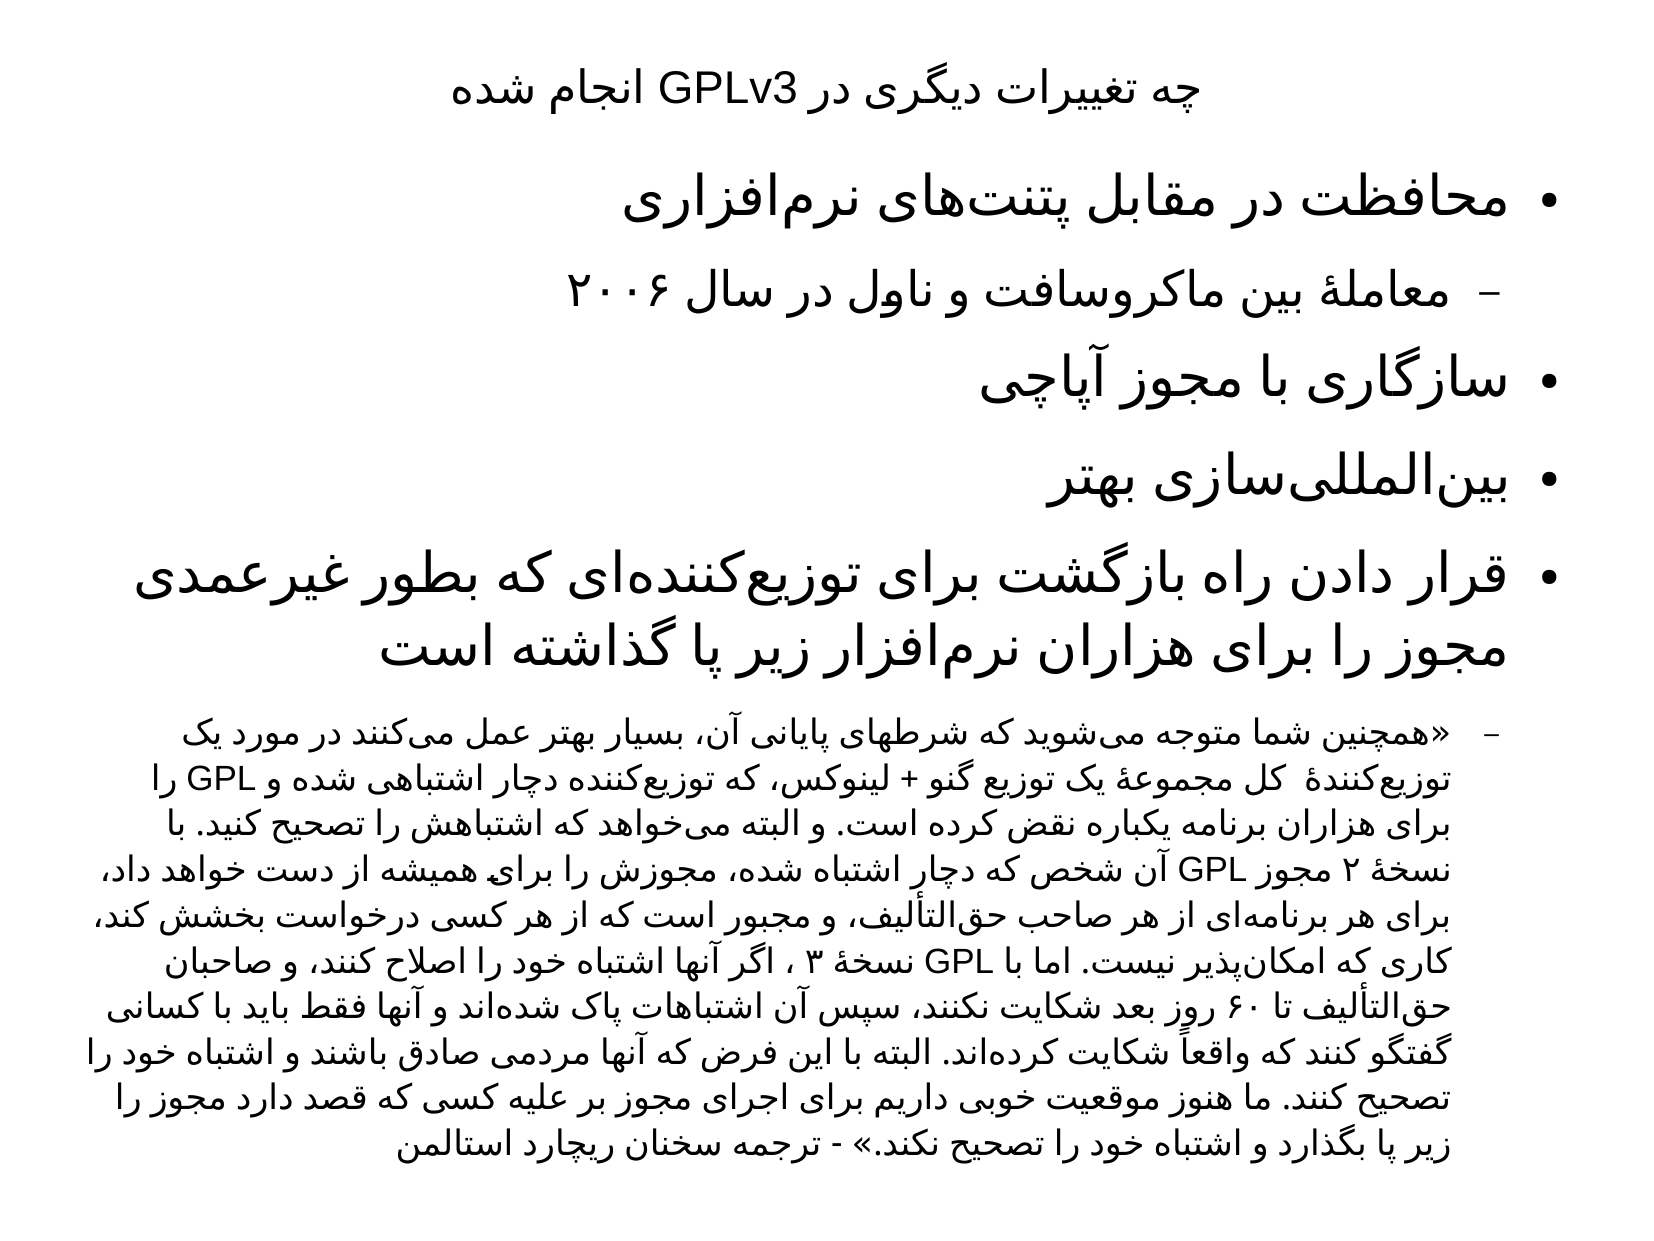

# چه تغییرات دیگری در GPLv3 انجام شده
محافظت در مقابل پتنت‌های نرم‌افزاری
معاملهٔ بین ماکروسافت و ناول در سال ۲۰۰۶
سازگاری با مجوز آپاچی
بین‌المللی‌سازی بهتر
قرار دادن راه بازگشت برای توزیع‌کننده‌ای که بطور غیرعمدی مجوز را برای هزاران نرم‌افزار زیر پا گذاشته است
«همچنین شما متوجه می‌شوید که شرطهای پایانی آن، بسیار بهتر عمل می‌کنند در مورد یک توزیع‌کنندهٔ کل مجموعهٔ یک توزیع گنو + لینوکس، که توزیع‌کننده دچار اشتباهی شده و GPL را برای هزاران برنامه یکباره نقض کرده است. و البته می‌خواهد که اشتباهش را تصحیح کنید. با نسخهٔ ۲ مجوز GPL آن شخص که دچار اشتباه شده، مجوزش را برای همیشه از دست خواهد داد، برای هر برنامه‌ای از هر صاحب حق‌التألیف، و مجبور است که از هر کسی درخواست بخشش کند، کاری که امکان‌پذیر نیست. اما با GPL نسخهٔ ۳ ، اگر آنها اشتباه خود را اصلاح کنند، و صاحبان حق‌التألیف تا ۶۰ روز بعد شکایت نکنند، سپس آن اشتباهات پاک شده‌اند و آنها فقط باید با کسانی گفتگو کنند که واقعاً شکایت کرده‌اند. البته با این فرض که آنها مردمی صادق باشند و اشتباه خود را تصحیح کنند. ما هنوز موقعیت خوبی داریم برای اجرای مجوز بر علیه کسی که قصد دارد مجوز را زیر پا بگذارد و اشتباه خود را تصحیح نکند.» - ترجمه سخنان ریچارد استالمن